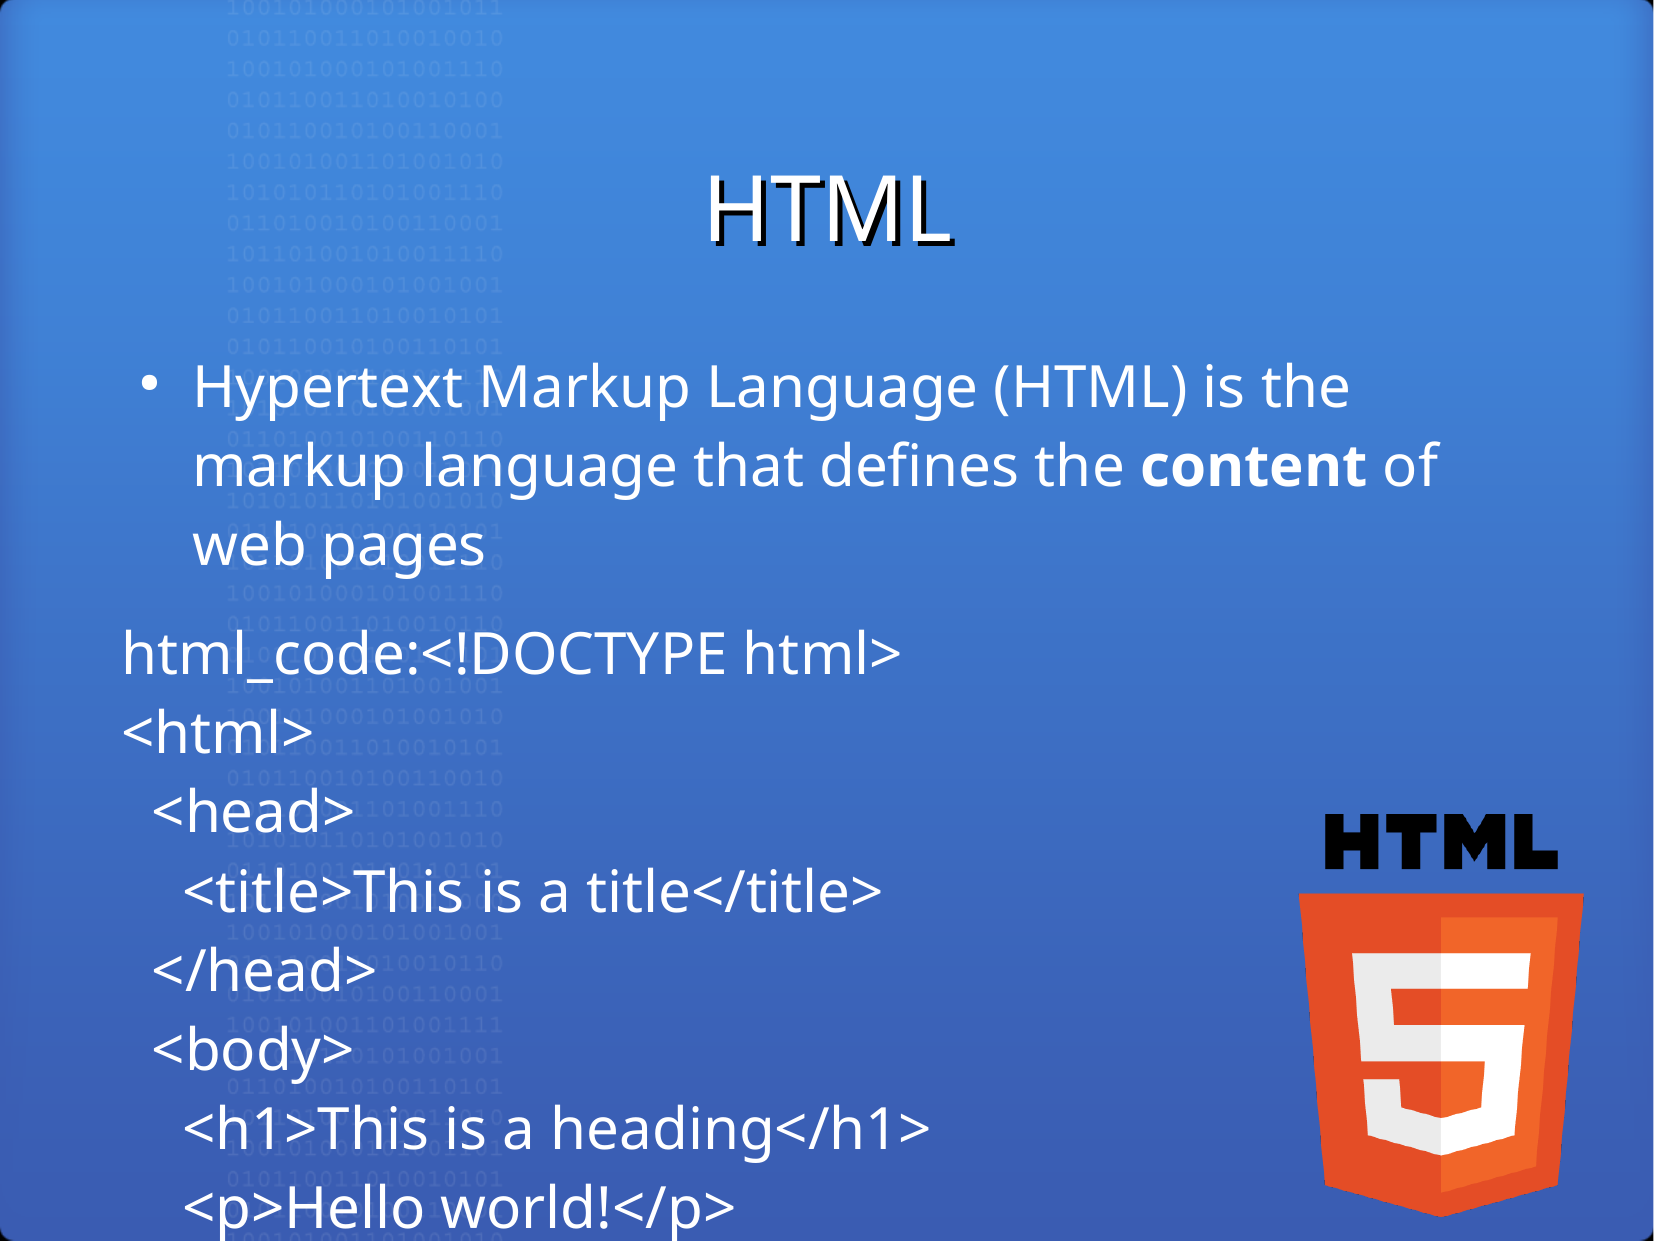

# HTML
Hypertext Markup Language (HTML) is the markup language that defines the content of web pages
html_code:<!DOCTYPE html>
<html>
 <head>
 <title>This is a title</title>
 </head>
 <body>
 <h1>This is a heading</h1>
 <p>Hello world!</p>
 </body>
</html>